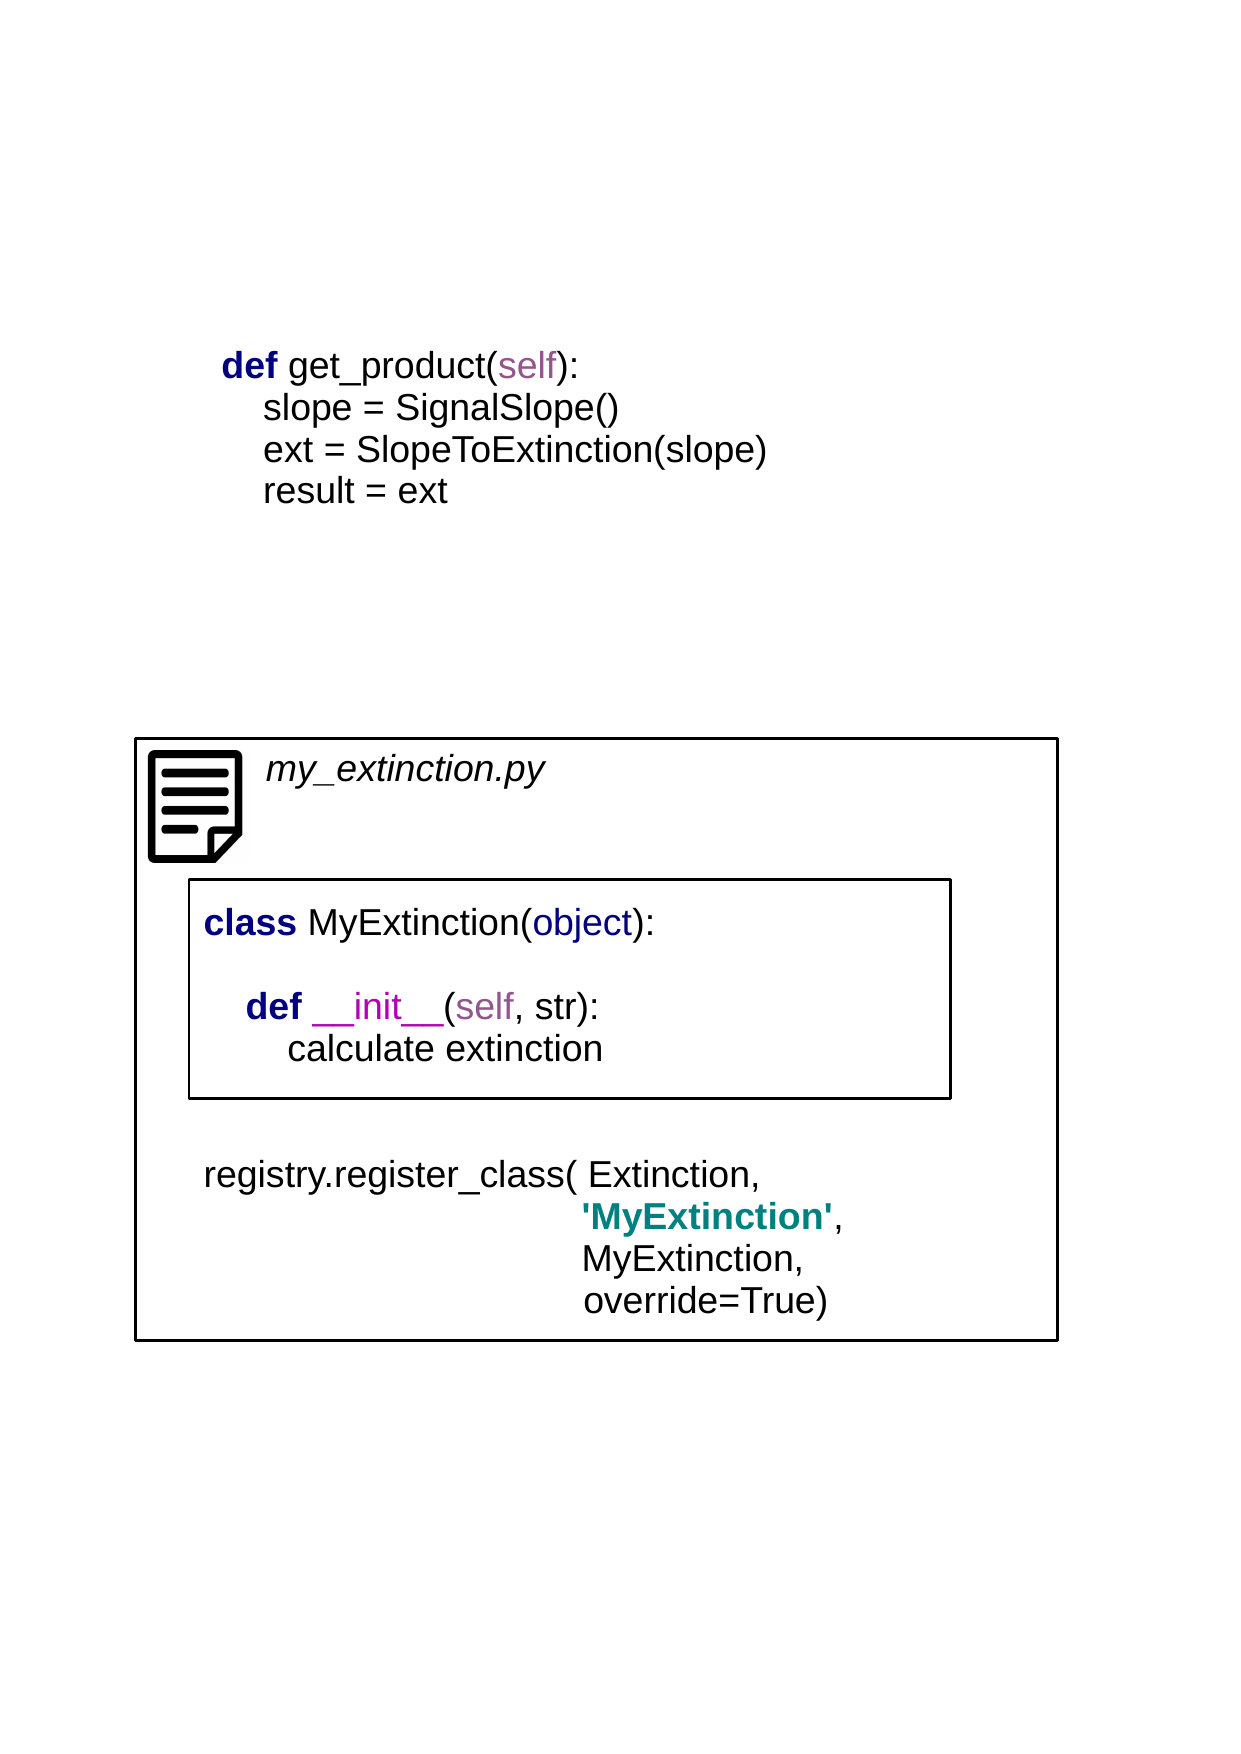

def get_product(self):
 slope = SignalSlope()
 ext = SlopeToExtinction(slope)
 result = ext
my_extinction.py
class MyExtinction(object):
 def __init__(self, str):
 calculate extinction
registry.register_class( Extinction,
 'MyExtinction',
 MyExtinction,
					 override=True)